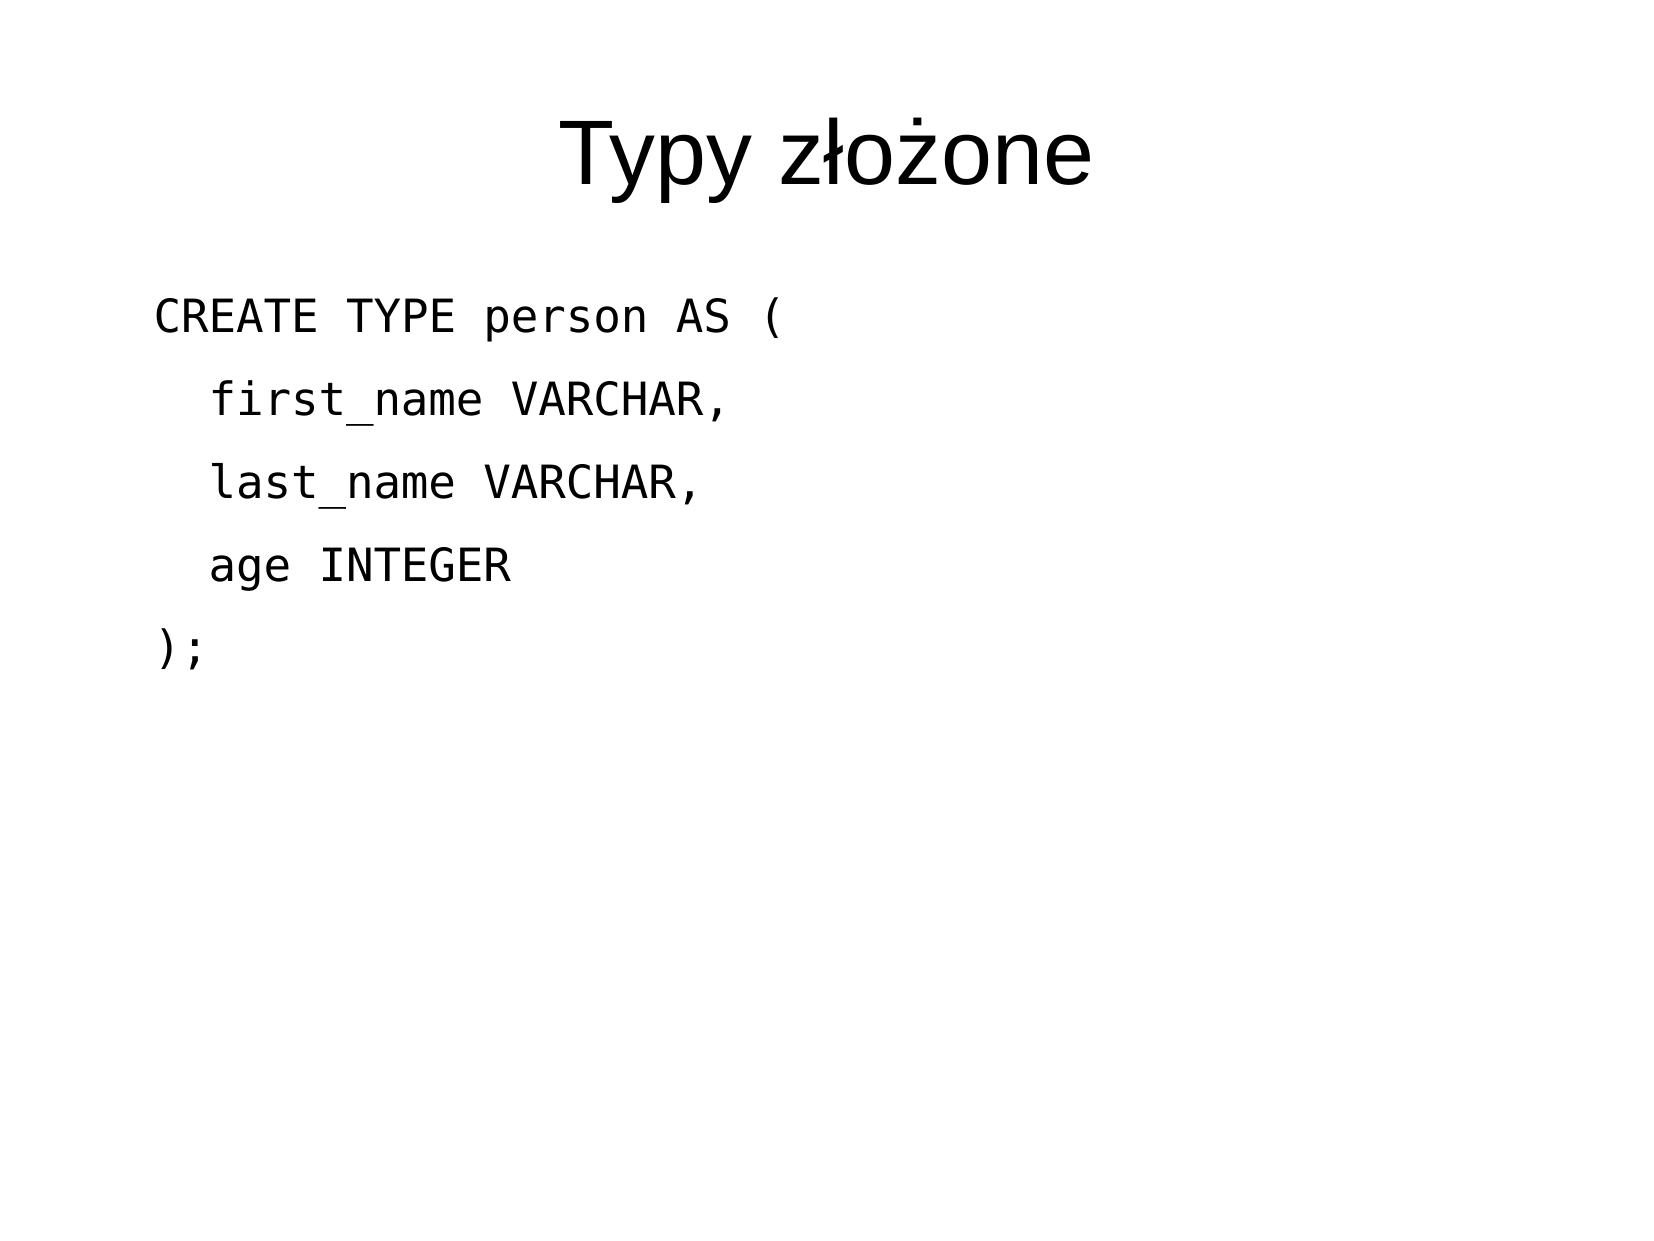

# Typy złożone
CREATE TYPE person AS (
 first_name VARCHAR,
 last_name VARCHAR,
 age INTEGER
);